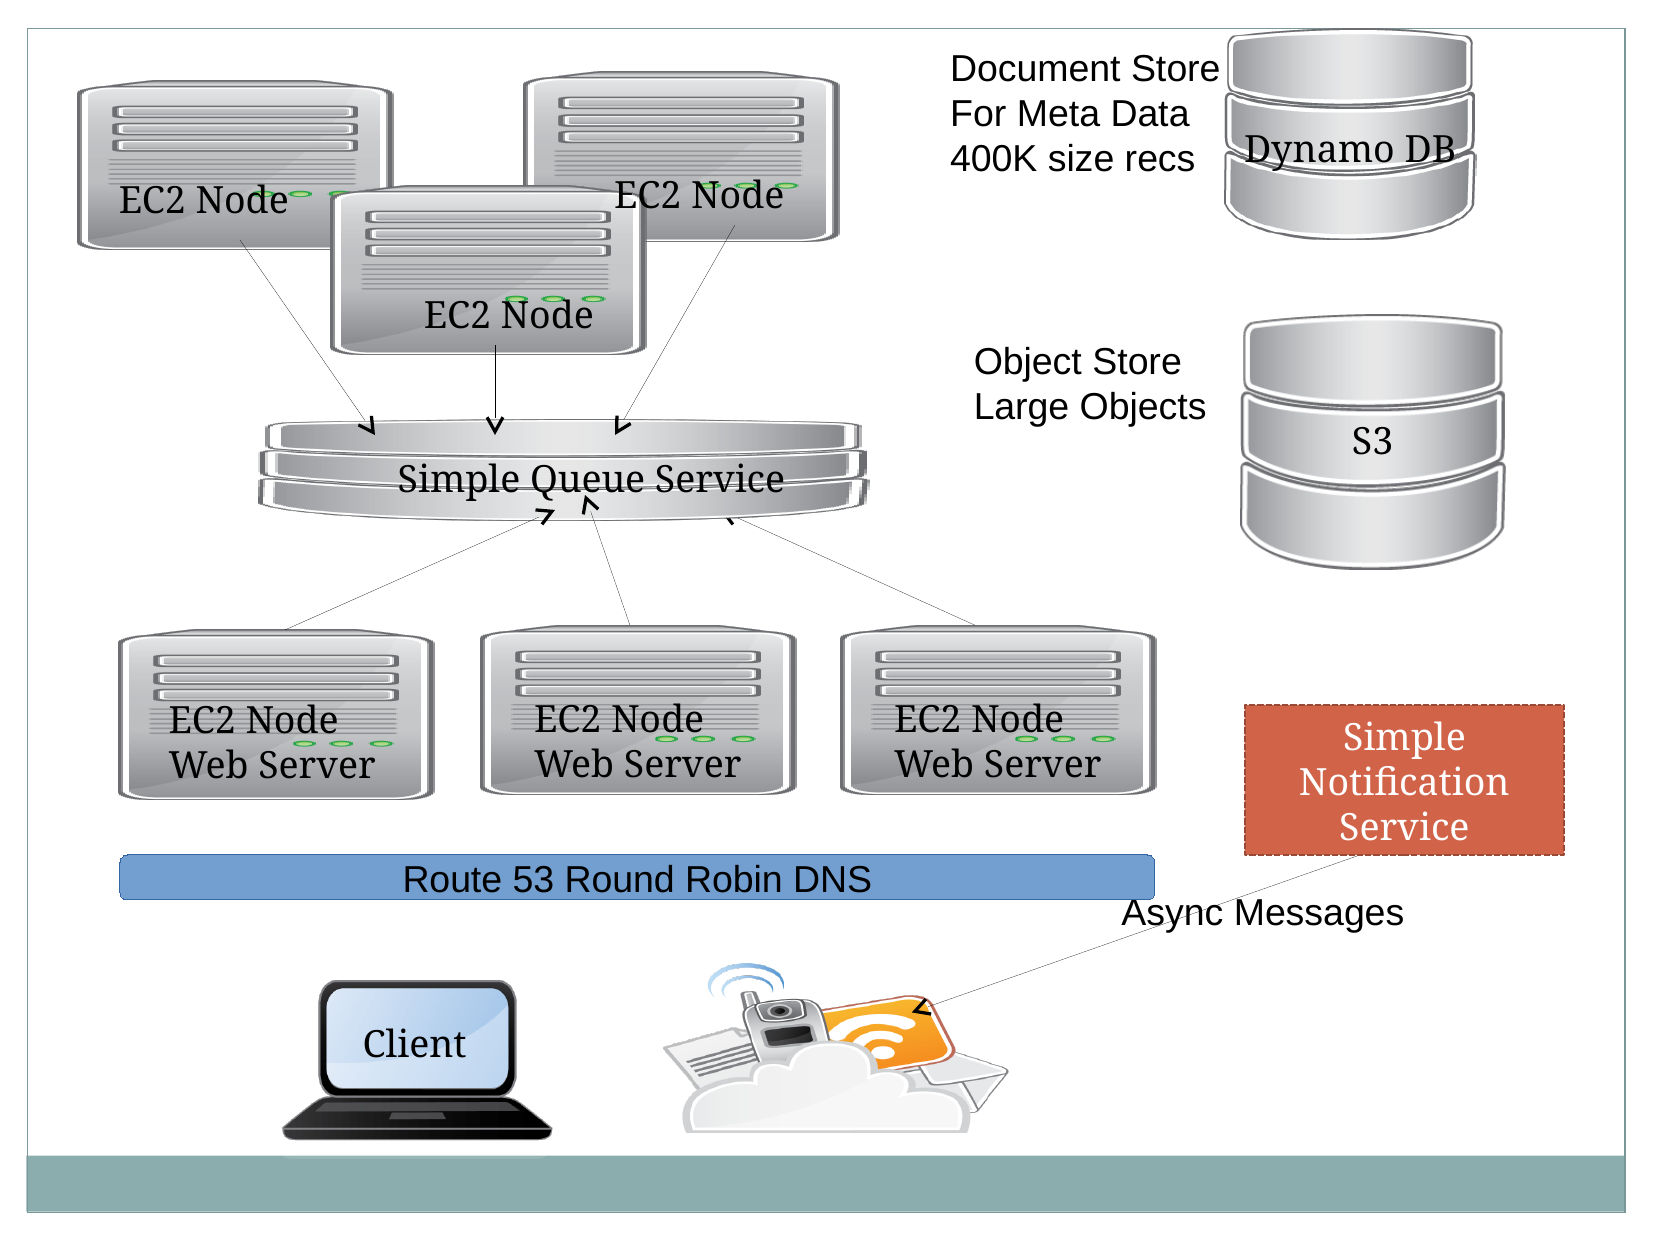

Document Store
For Meta Data
400K size recs
Object Store
Large Objects
EC2 Node
EC2 Node
EC2 Node
Dynamo DB
Simple Queue Service
S3
EC2 Node
Web Server
EC2 Node
Web Server
EC2 Node
Web Server
Simple Notification Service
Async Messages
Route 53 Round Robin DNS
Client